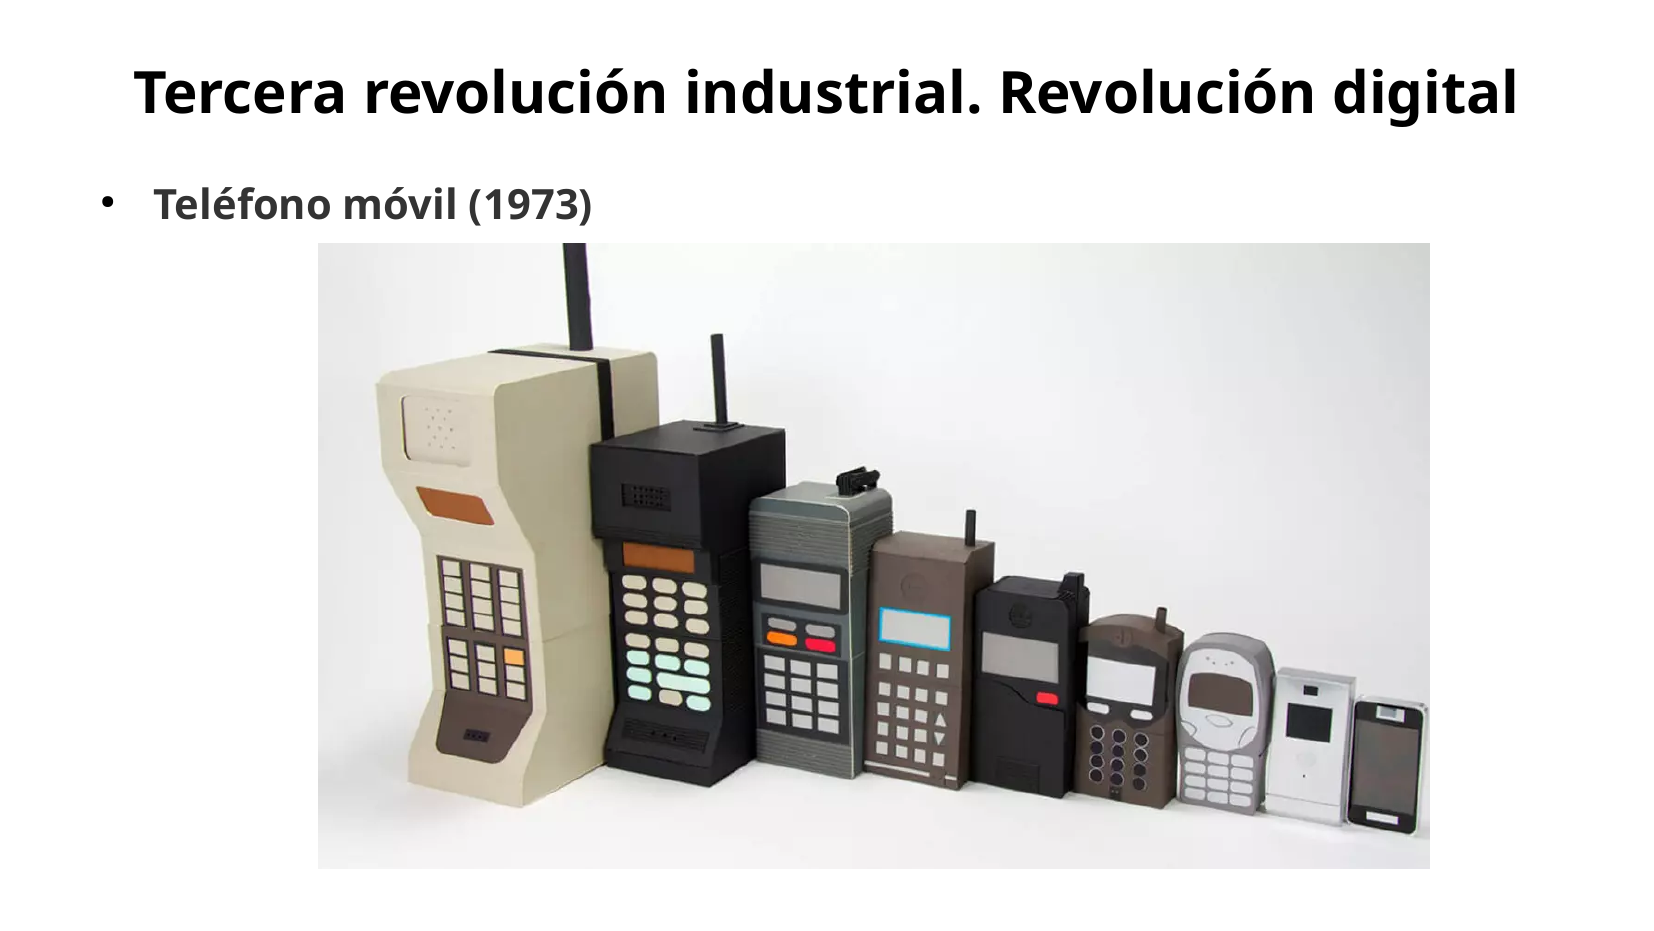

# Tercera revolución industrial. Revolución digital
Teléfono móvil (1973)